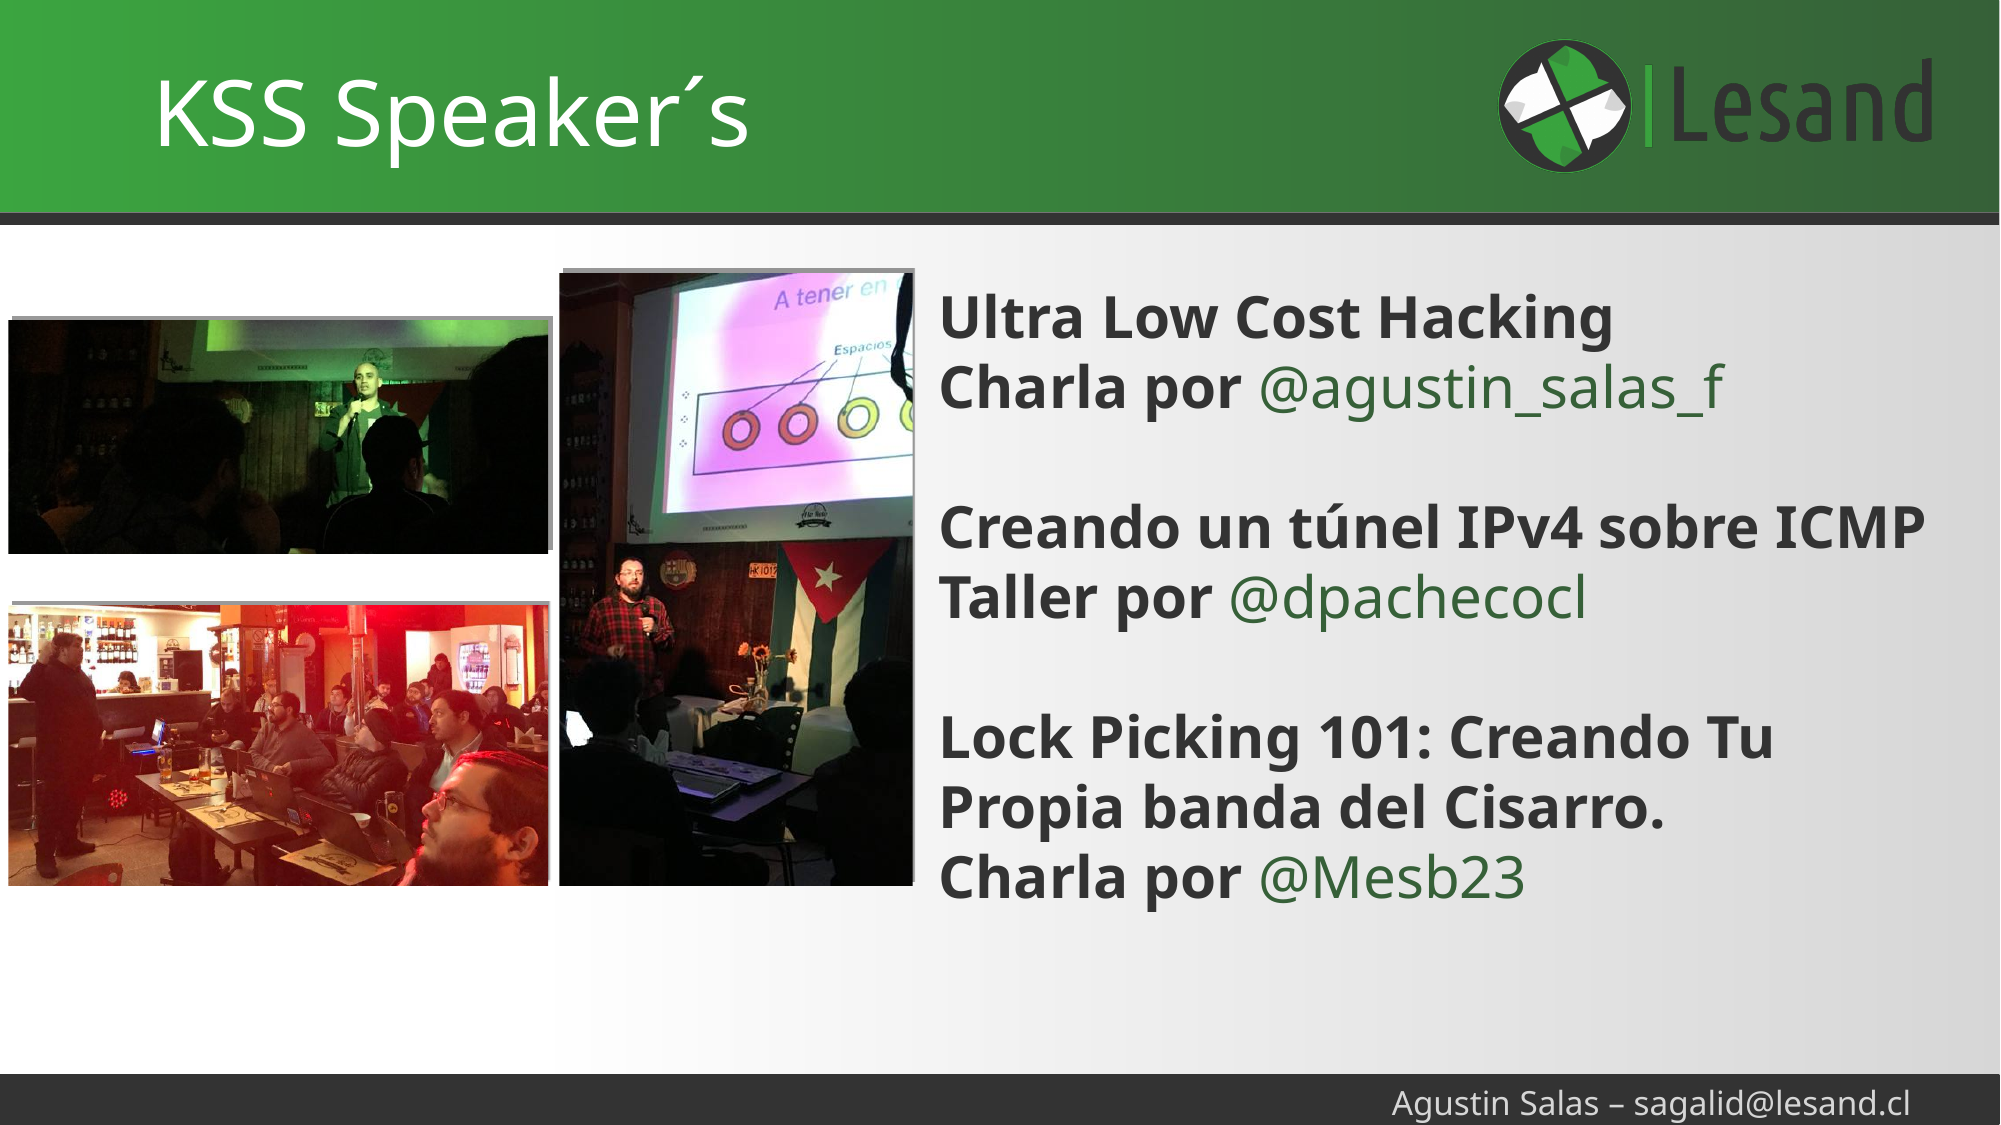

KSS Speaker´s
Ultra Low Cost Hacking
Charla por @agustin_salas_f
Creando un túnel IPv4 sobre ICMP
Taller por @dpachecocl
Lock Picking 101: Creando Tu Propia banda del Cisarro.
Charla por @Mesb23